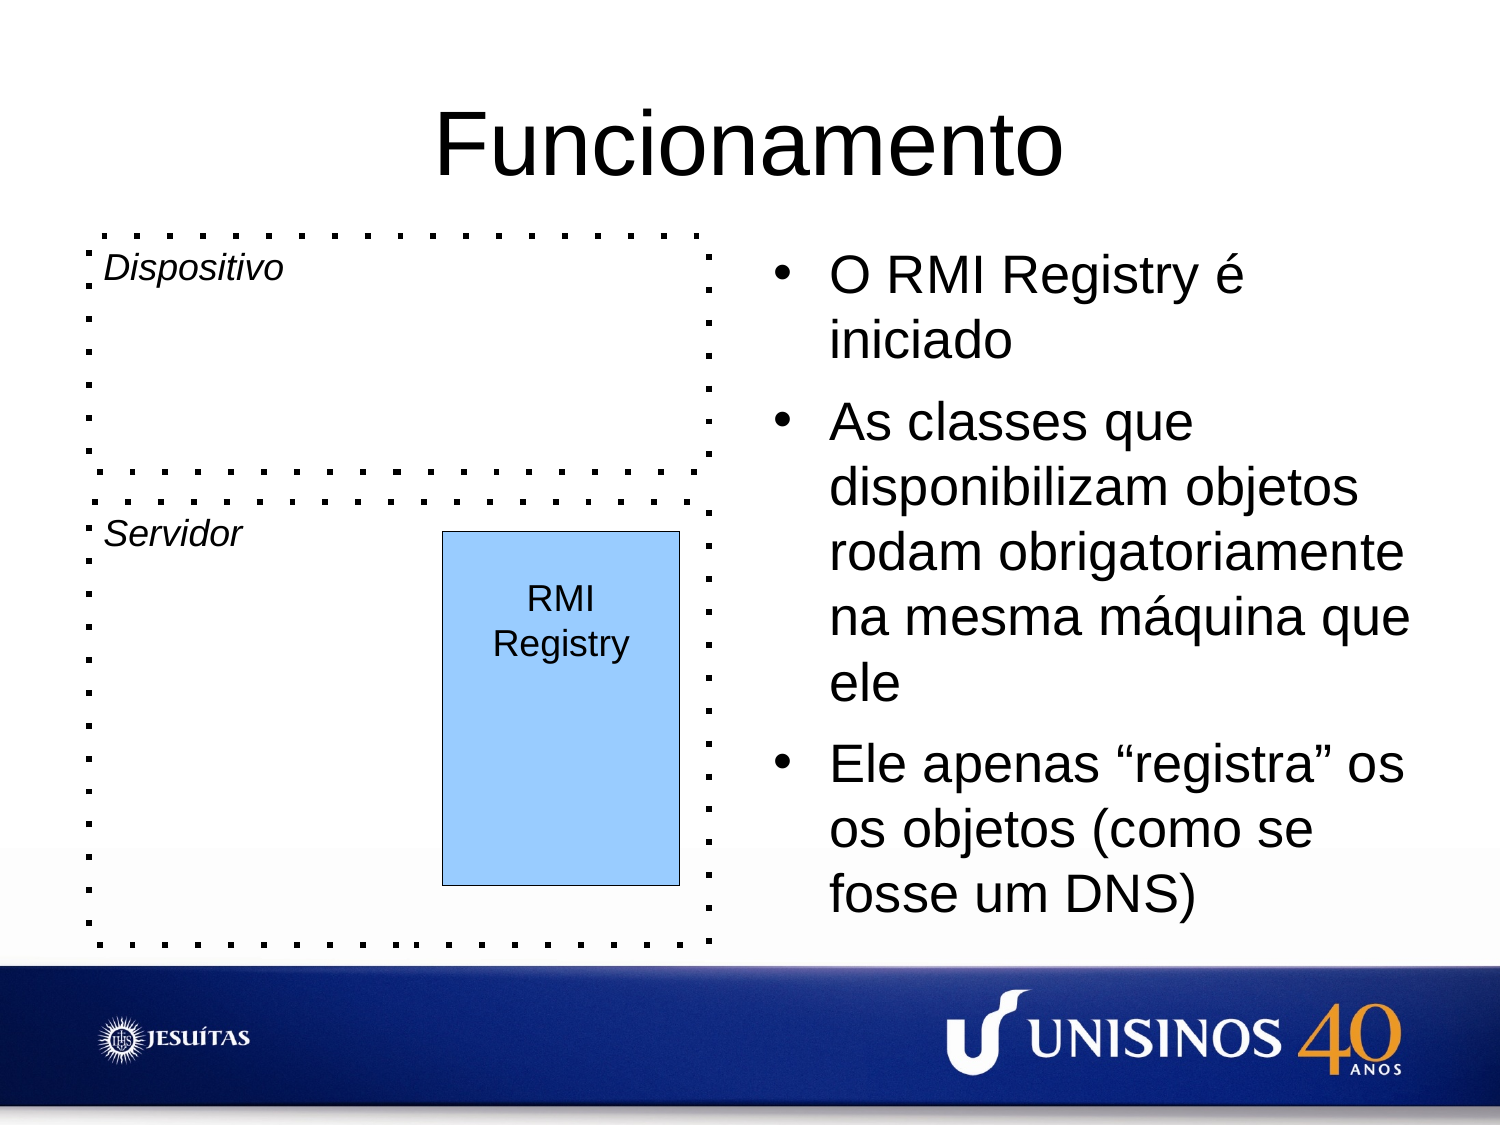

# Funcionamento
O RMI Registry é iniciado
As classes que disponibilizam objetos rodam obrigatoriamente na mesma máquina que ele
Ele apenas “registra” os os objetos (como se fosse um DNS)
Dispositivo
Servidor
RMI
Registry